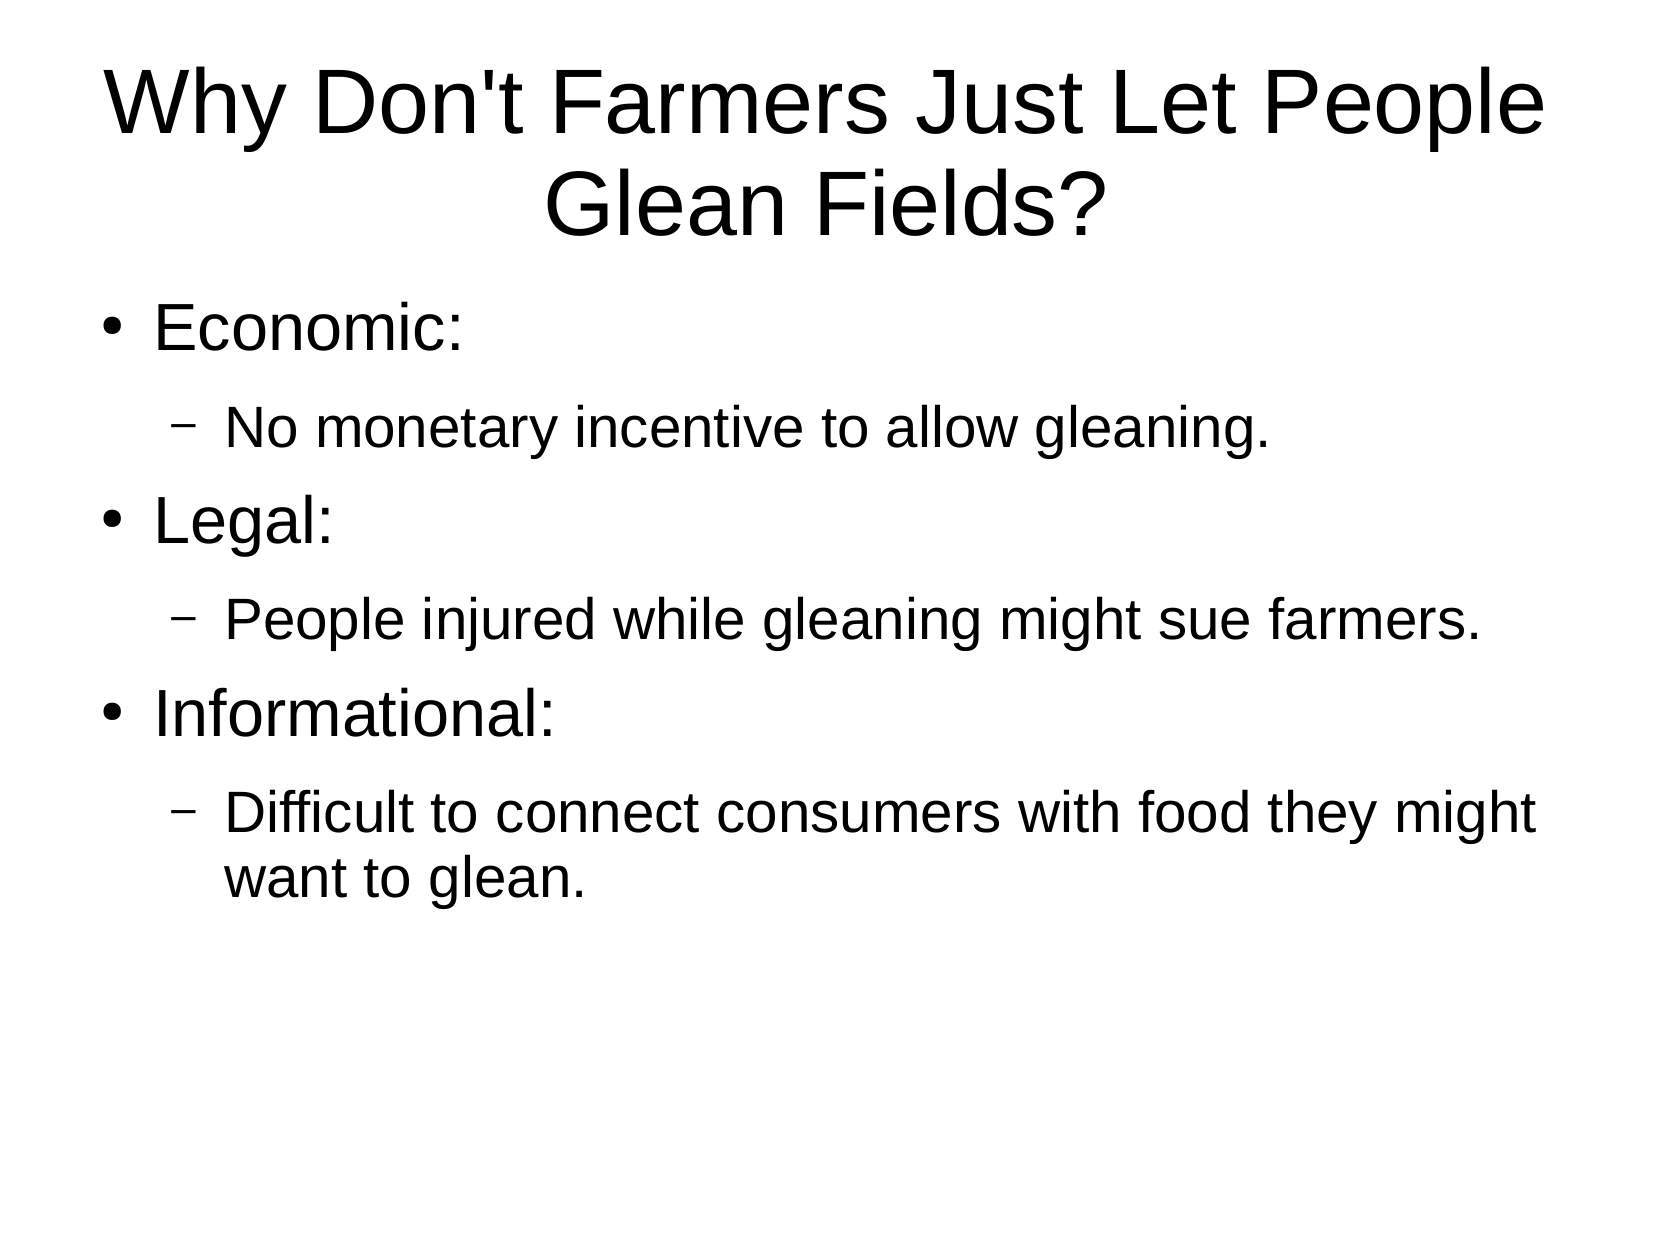

# Why Don't Farmers Just Let People Glean Fields?
Economic:
No monetary incentive to allow gleaning.
Legal:
People injured while gleaning might sue farmers.
Informational:
Difficult to connect consumers with food they might want to glean.